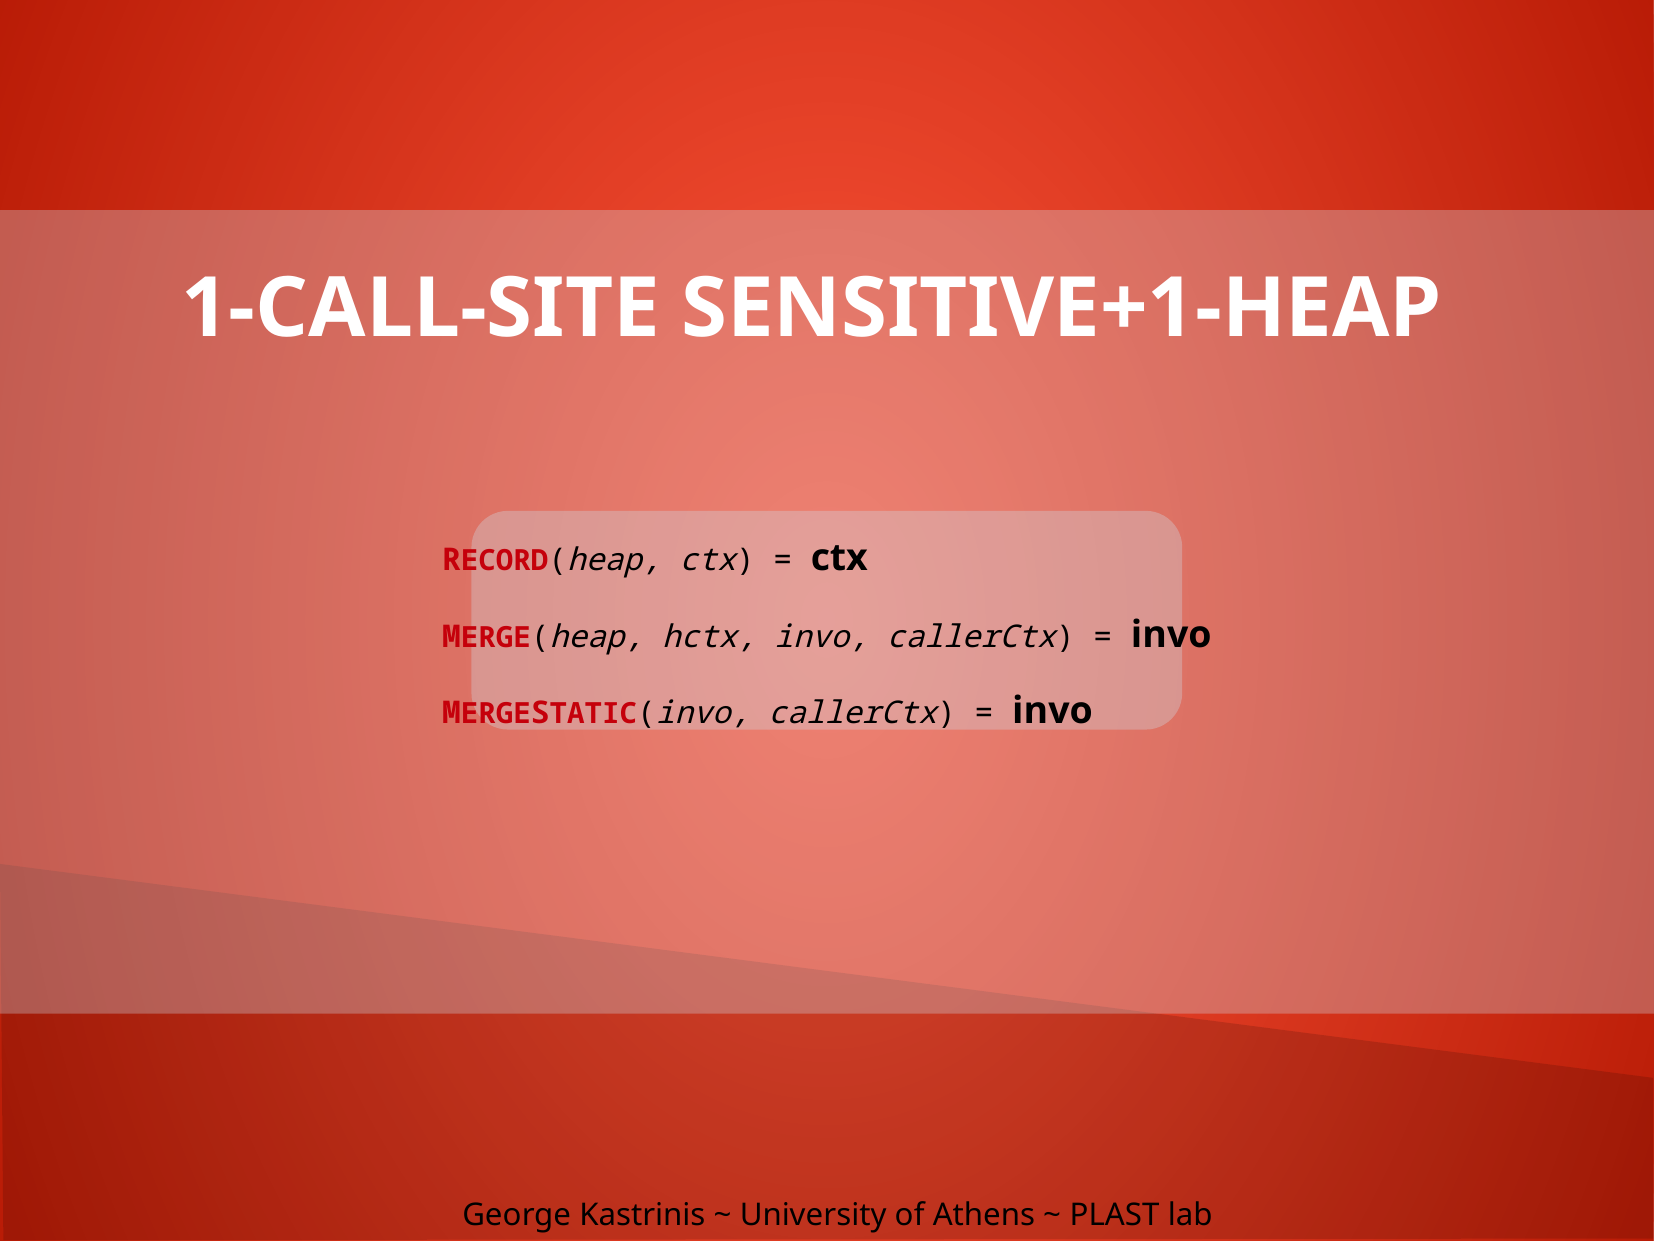

1-CALL-SITE SENSITIVE+1-HEAP
RECORD(heap, ctx) = ctx
MERGE(heap, hctx, invo, callerCtx) = invo
MERGESTATIC(invo, callerCtx) = invo
George Kastrinis ~ University of Athens ~ PLAST lab